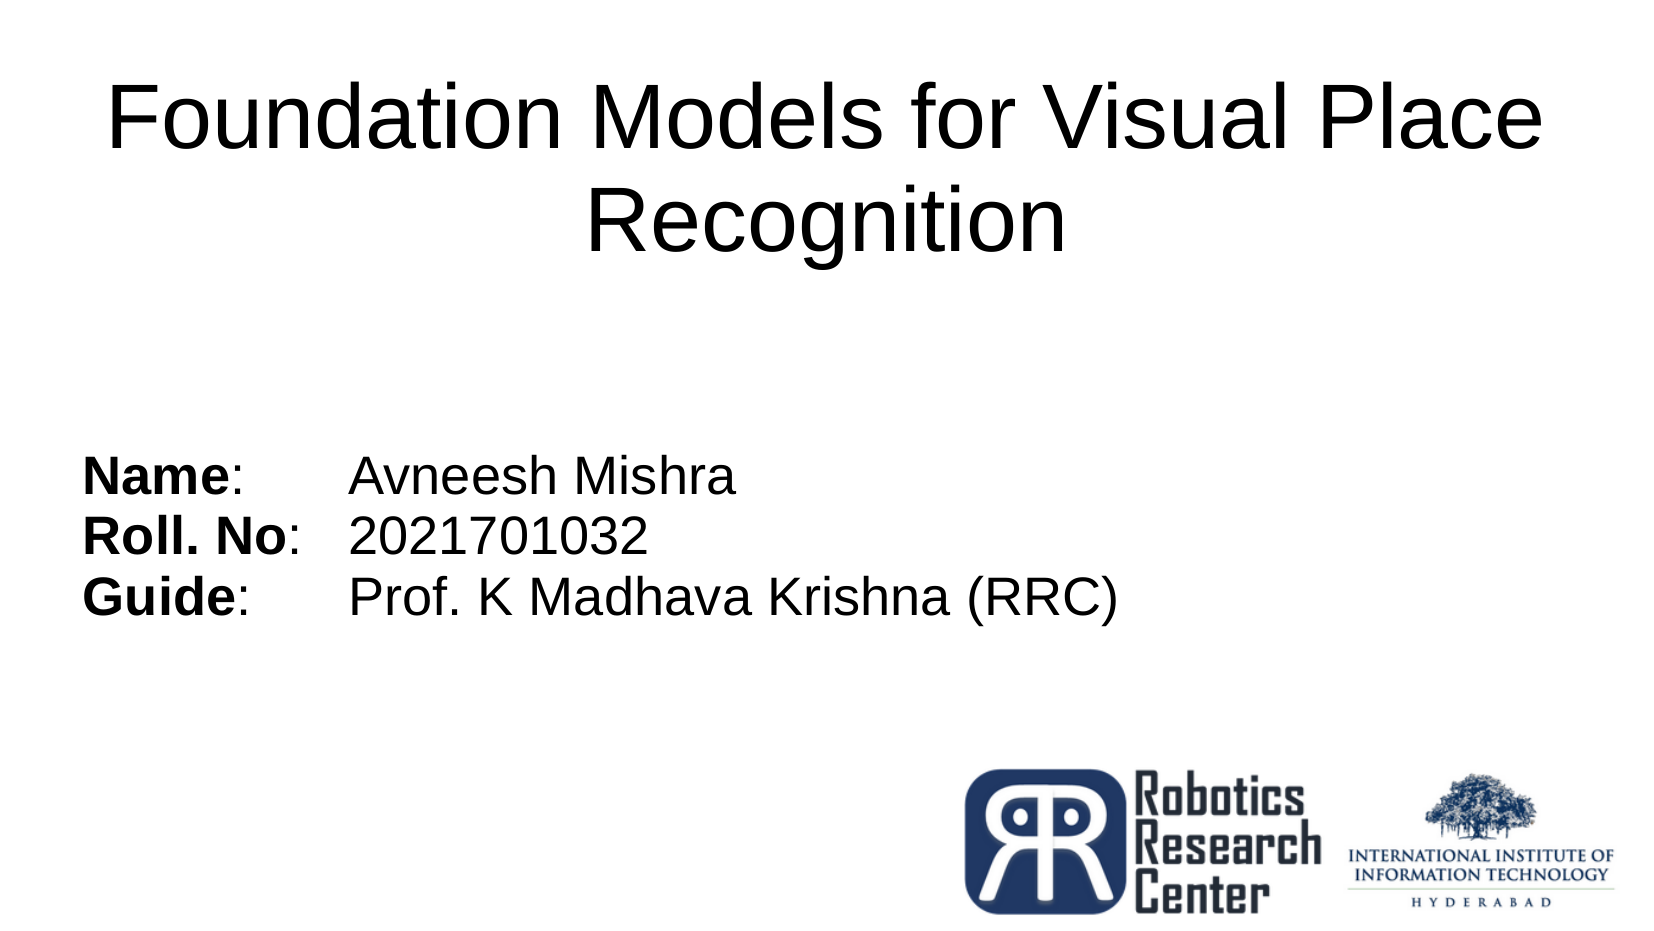

# Foundation Models for Visual Place Recognition
Name: 	Avneesh Mishra
Roll. No: 	2021701032
Guide:	Prof. K Madhava Krishna (RRC)